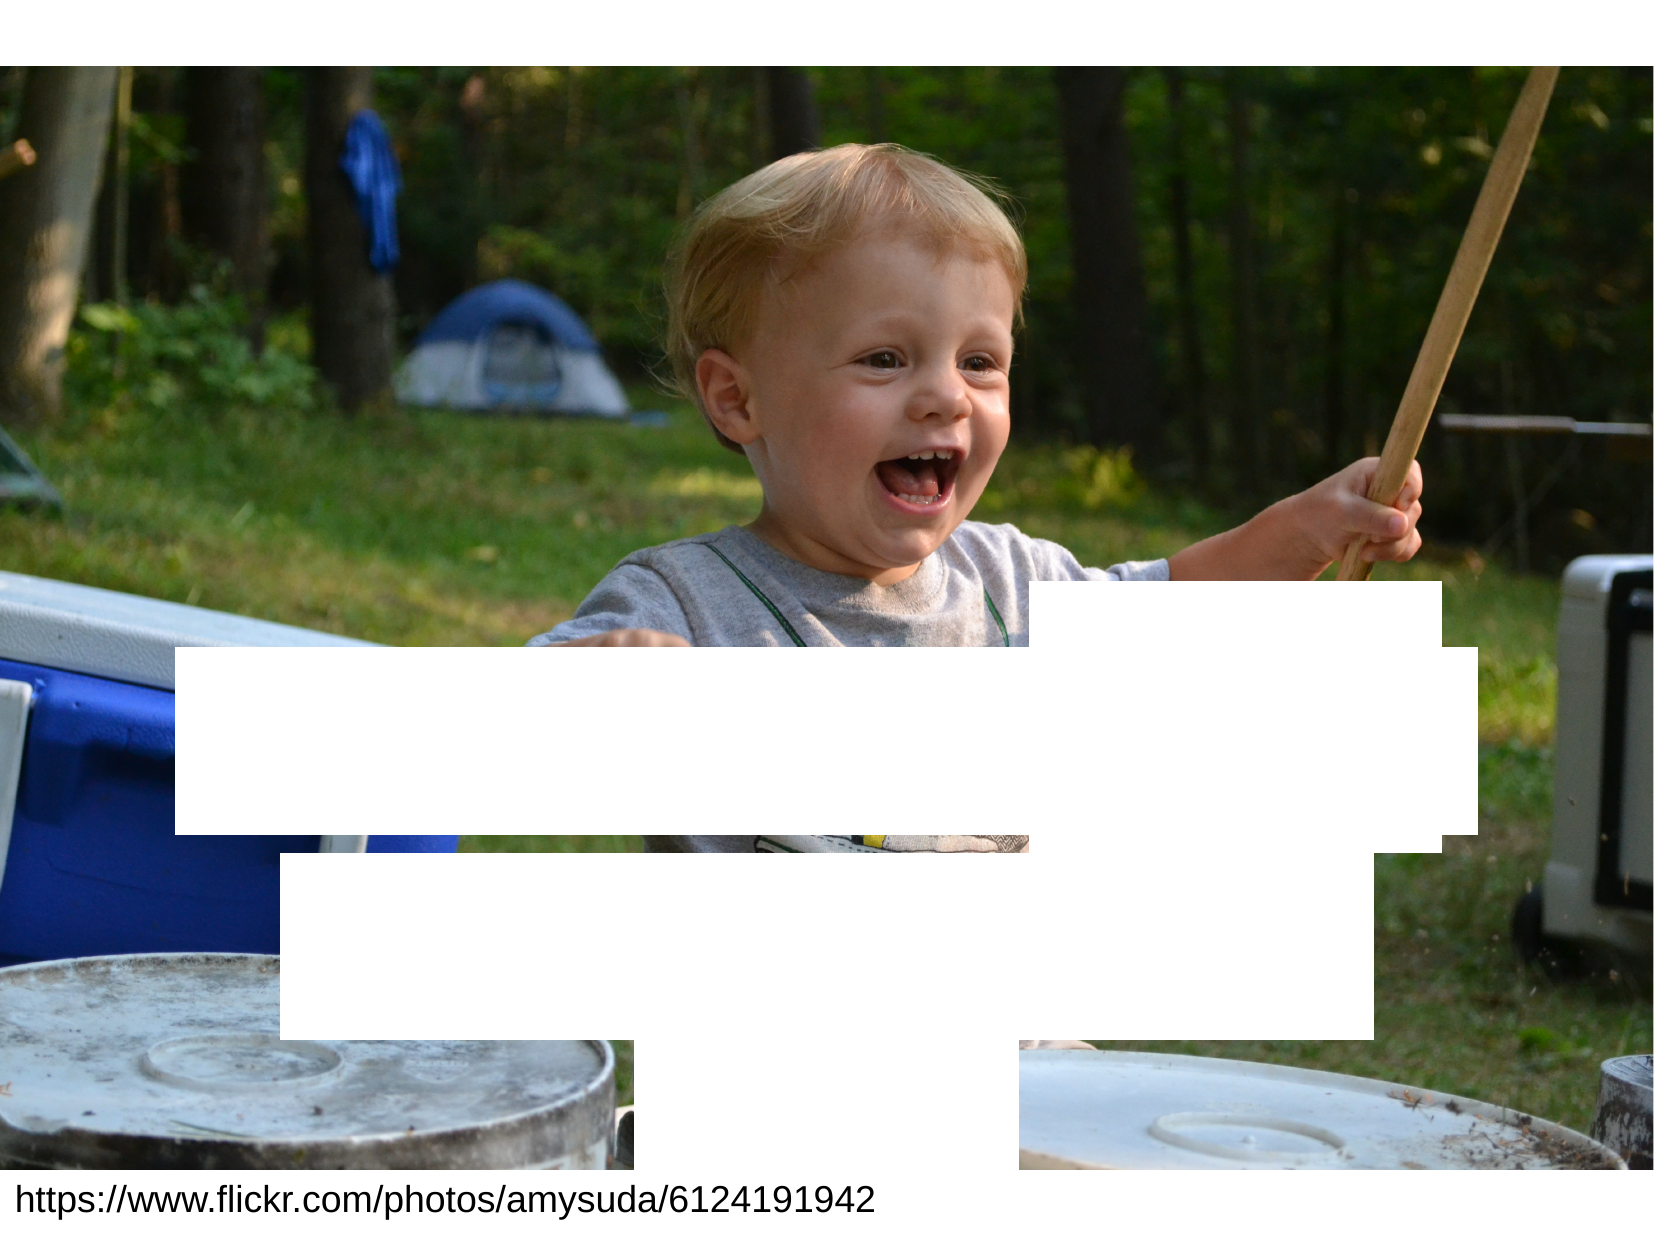

# ¿Por qué soy Feliz
programando en Ruby?
https://www.flickr.com/photos/amysuda/6124191942